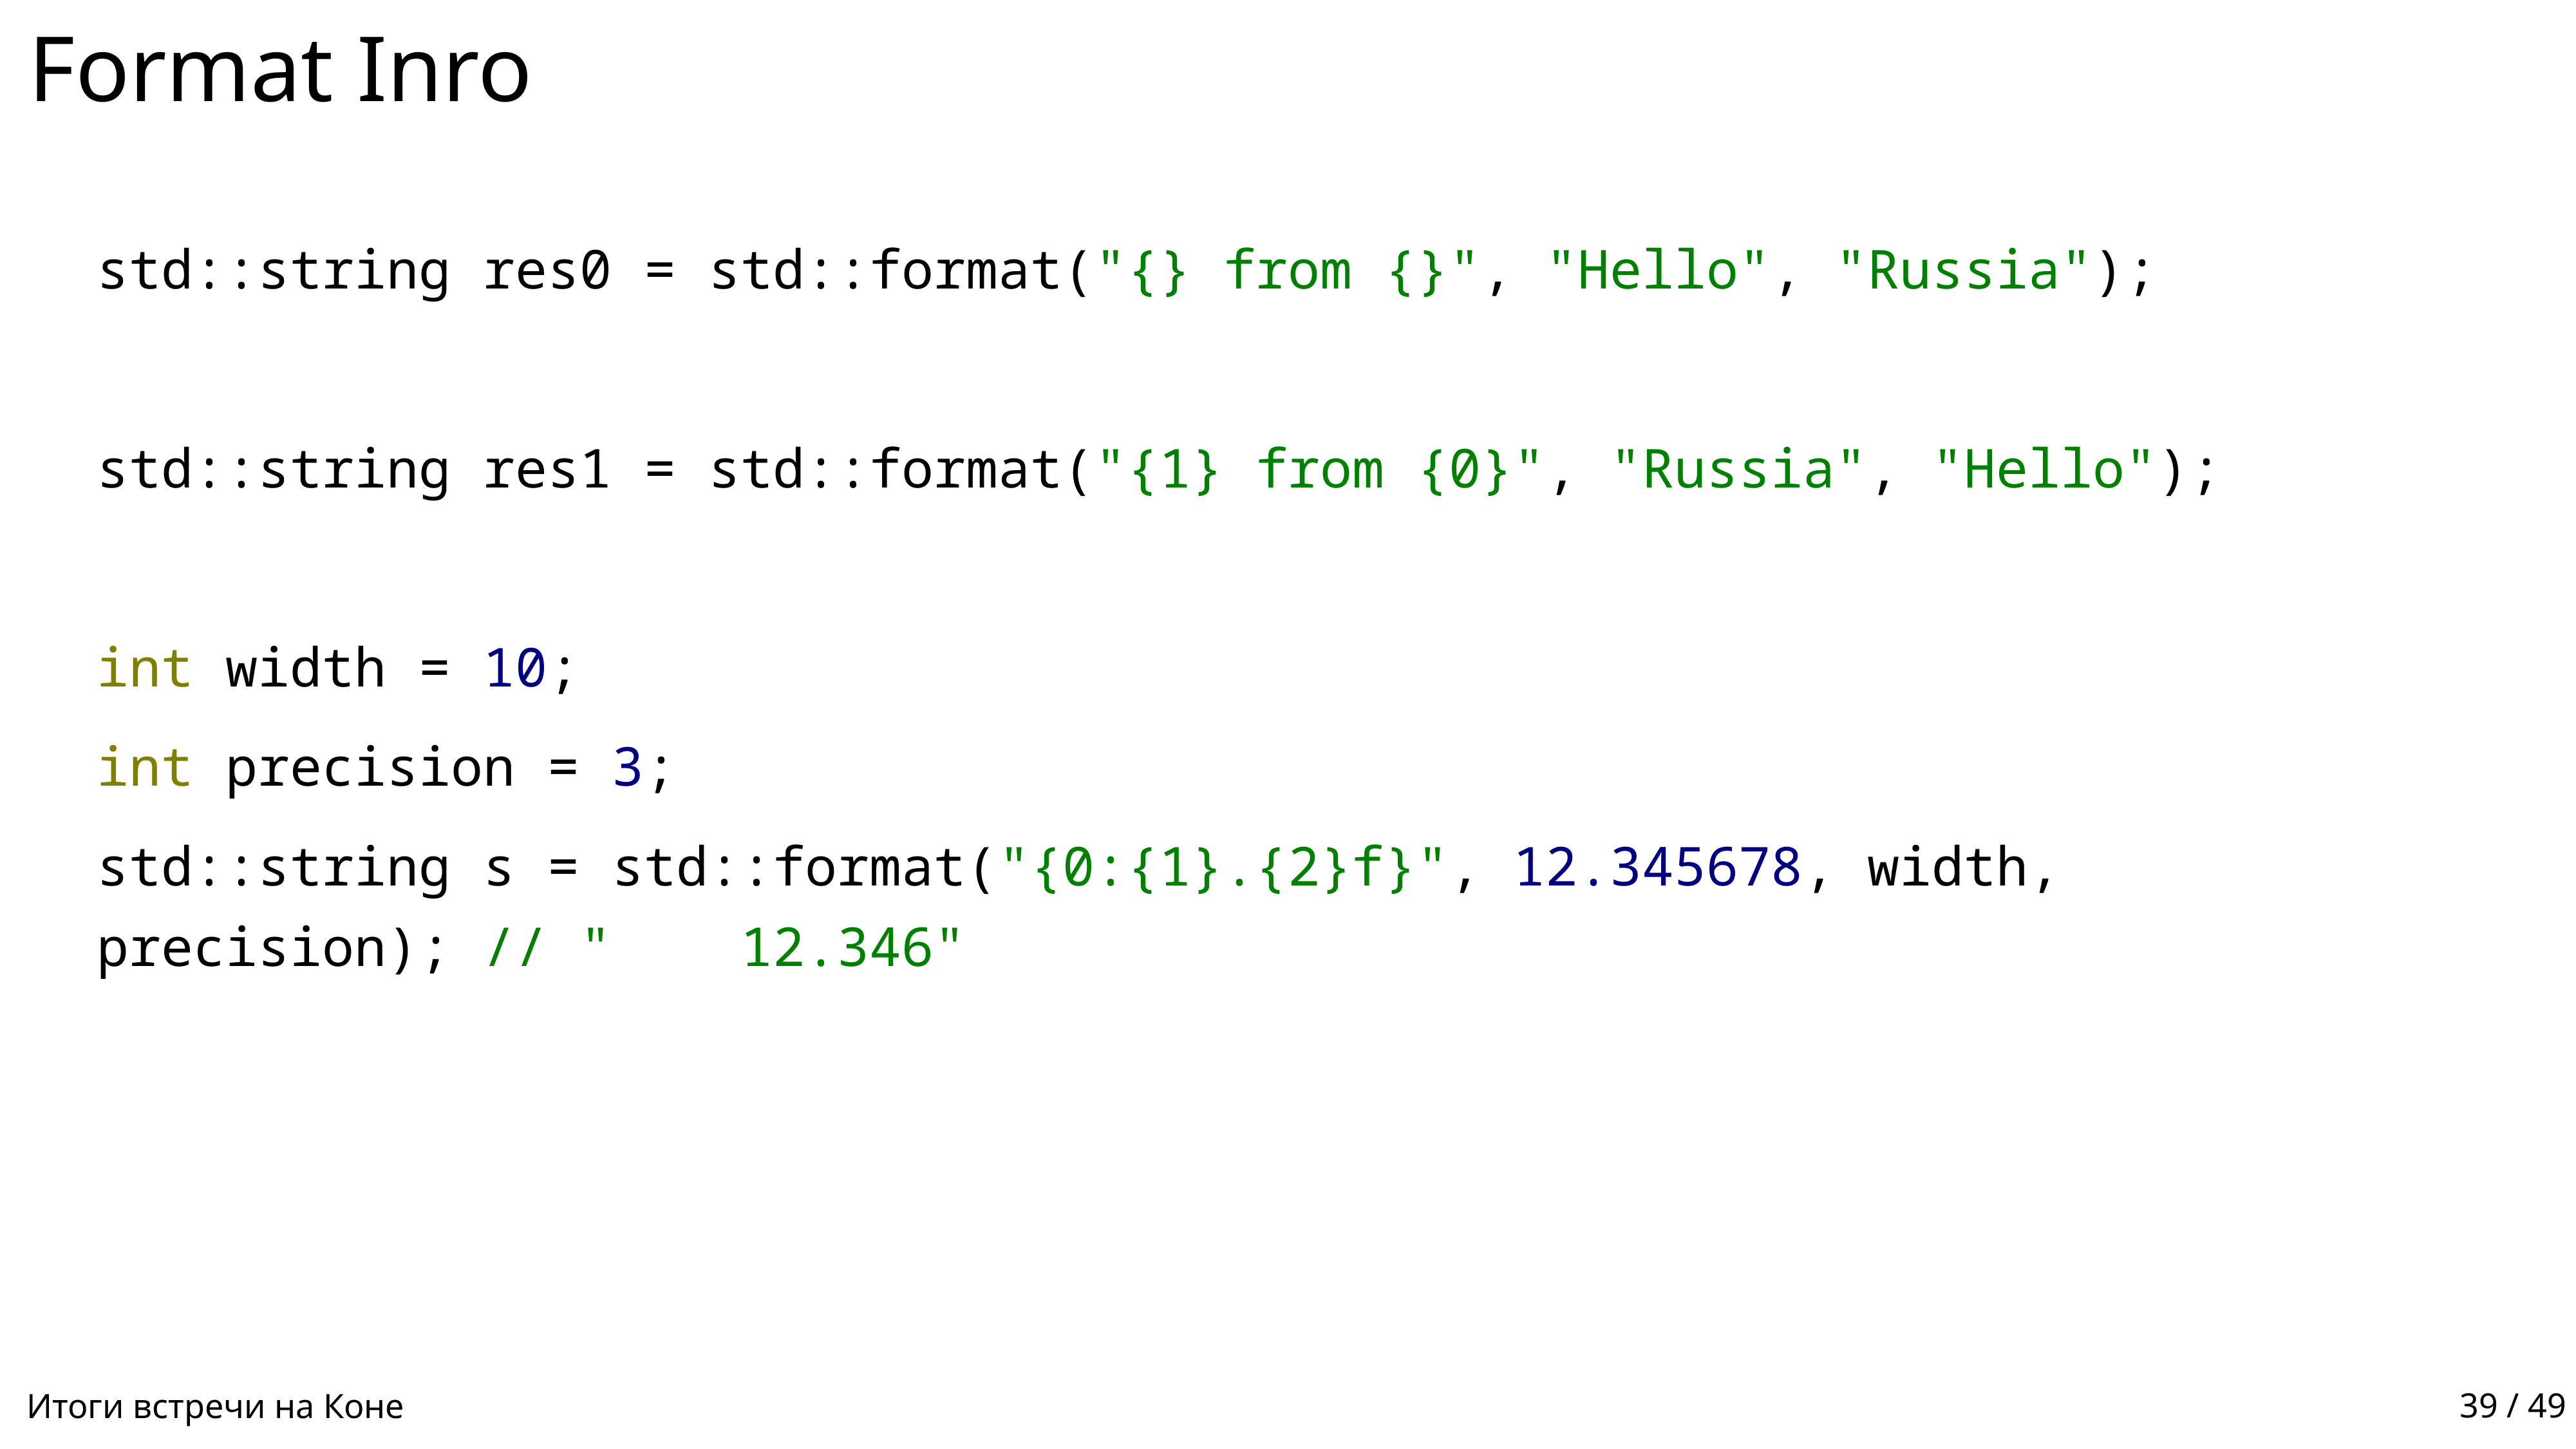

# Format Inro
std::string res0 = std::format("{} from {}", "Hello", "Russia");
std::string res1 = std::format("{1} from {0}", "Russia", "Hello");
int width = 10;
int precision = 3;
std::string s = std::format("{0:{1}.{2}f}", 12.345678, width, precision); // " 12.346"
Итоги встречи на Коне